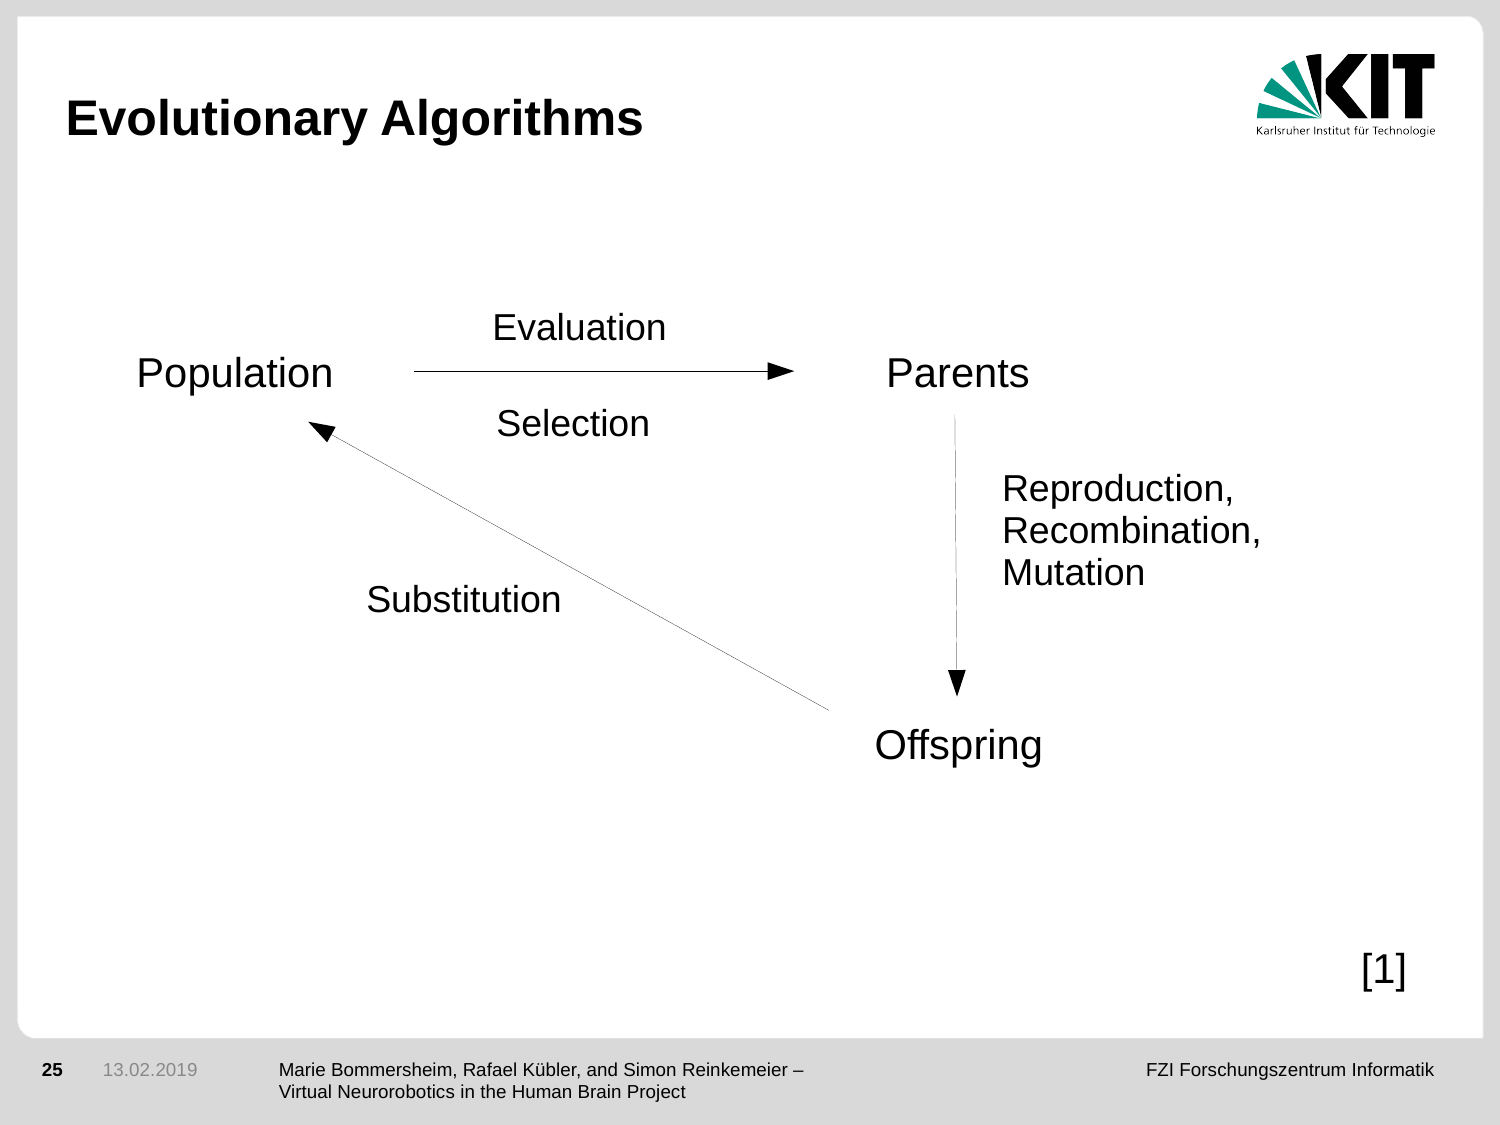

Evolutionary Algorithms
# Population 								 Parents
 			Offspring
 [1]
Evaluation
Selection
Reproduction,
Recombination,
Mutation
Substitution
13.02.2019